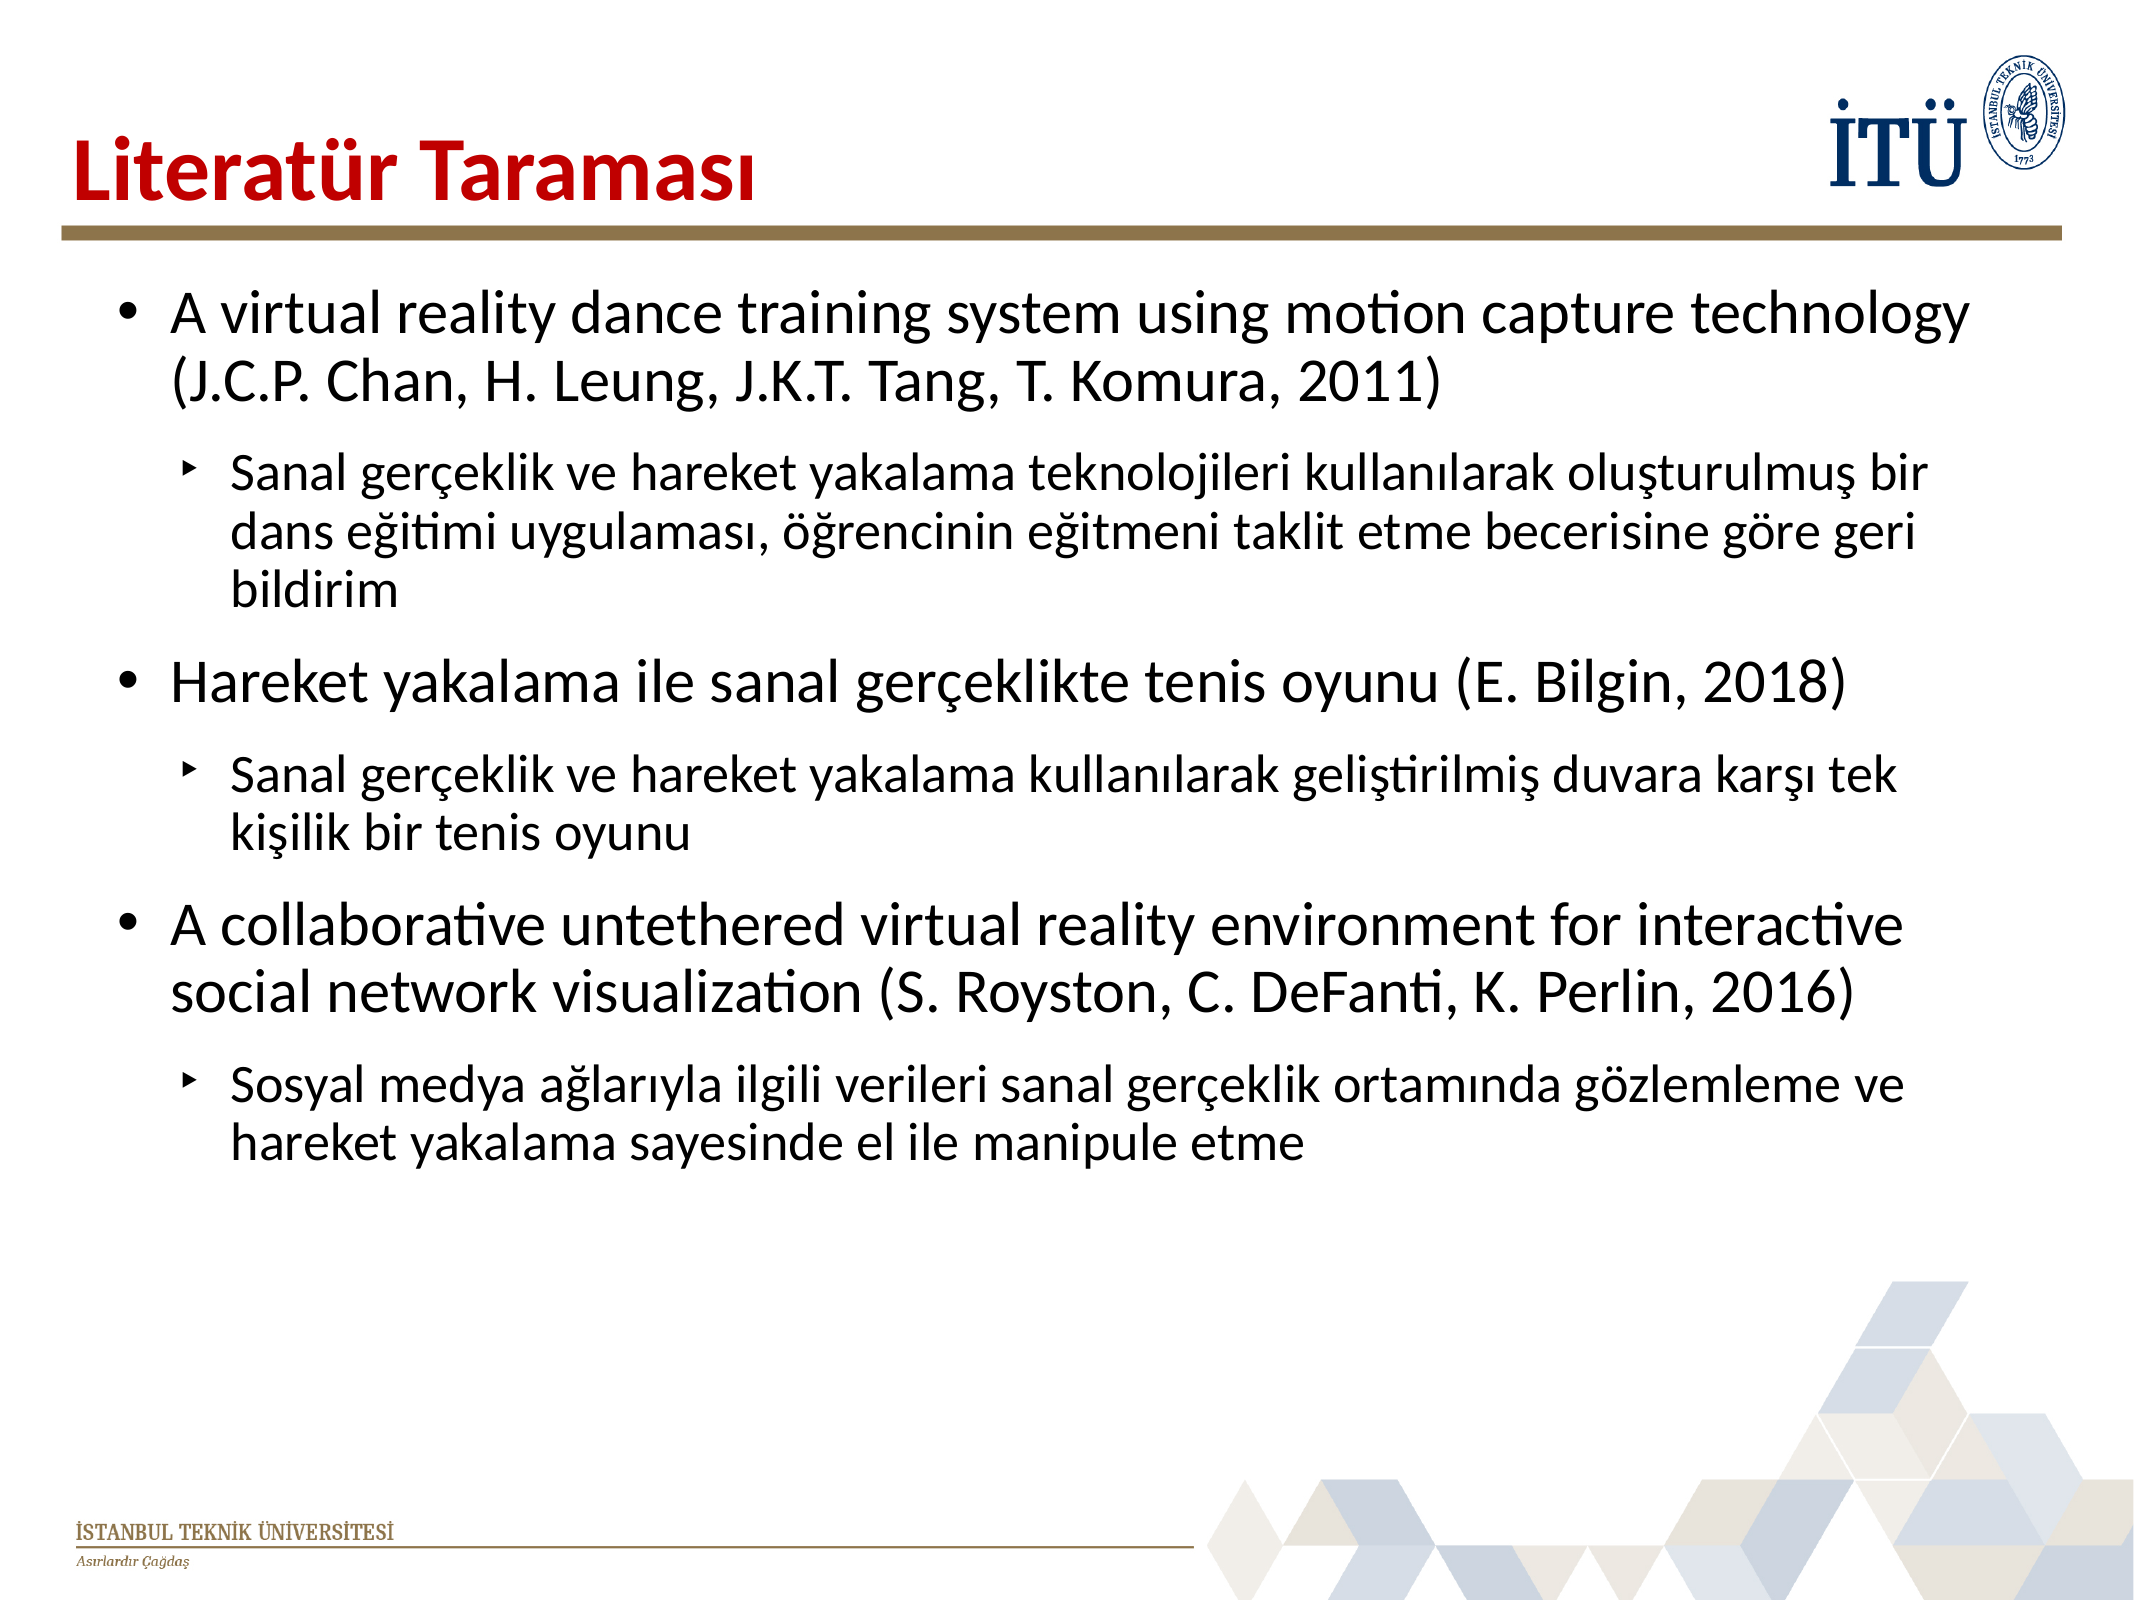

Literatür Taraması
# A virtual reality dance training system using motion capture technology (J.C.P. Chan, H. Leung, J.K.T. Tang, T. Komura, 2011)
Sanal gerçeklik ve hareket yakalama teknolojileri kullanılarak oluşturulmuş bir dans eğitimi uygulaması, öğrencinin eğitmeni taklit etme becerisine göre geri bildirim
Hareket yakalama ile sanal gerçeklikte tenis oyunu (E. Bilgin, 2018)
Sanal gerçeklik ve hareket yakalama kullanılarak geliştirilmiş duvara karşı tek kişilik bir tenis oyunu
A collaborative untethered virtual reality environment for interactive social network visualization (S. Royston, C. DeFanti, K. Perlin, 2016)
Sosyal medya ağlarıyla ilgili verileri sanal gerçeklik ortamında gözlemleme ve hareket yakalama sayesinde el ile manipule etme